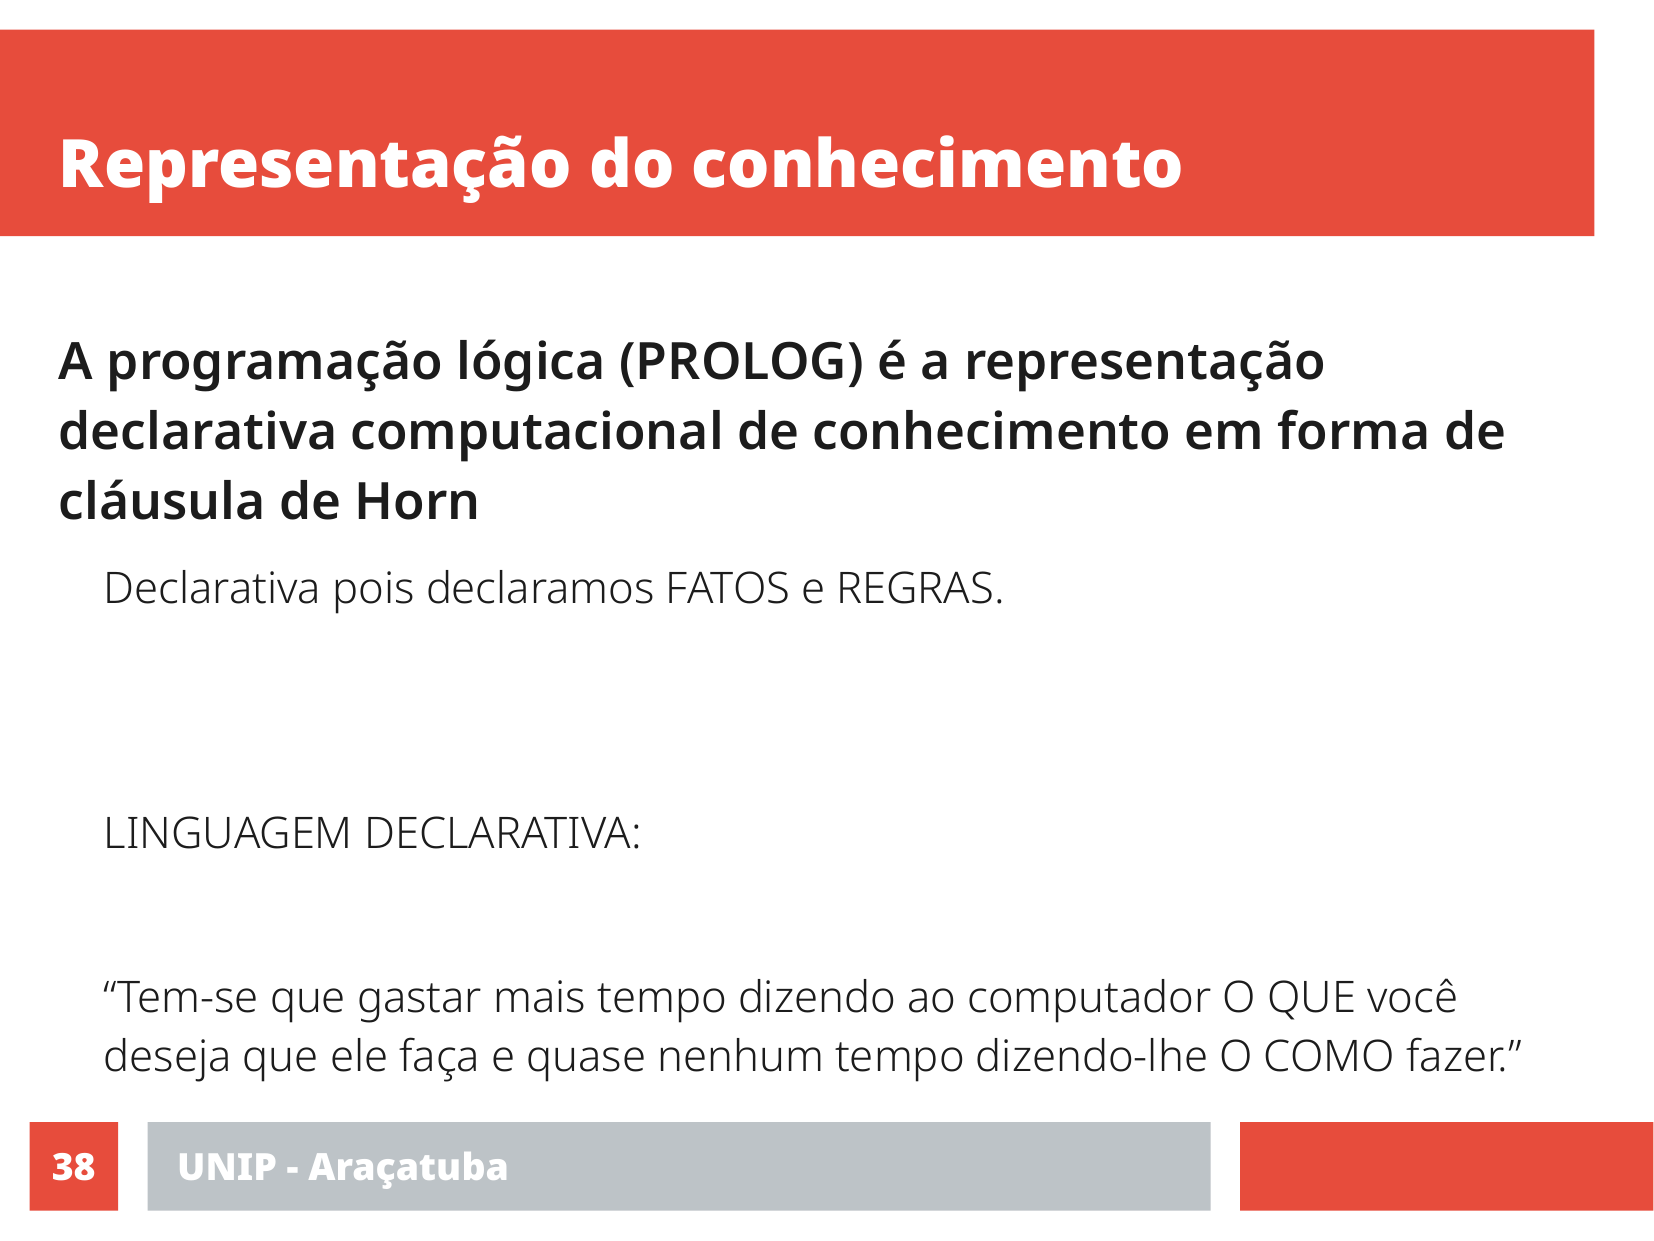

# Representação do conhecimento
A programação lógica (PROLOG) é a representação declarativa computacional de conhecimento em forma de cláusula de Horn
Declarativa pois declaramos FATOS e REGRAS.
LINGUAGEM DECLARATIVA:
“Tem-se que gastar mais tempo dizendo ao computador O QUE você deseja que ele faça e quase nenhum tempo dizendo-lhe O COMO fazer.”
38
UNIP - Araçatuba